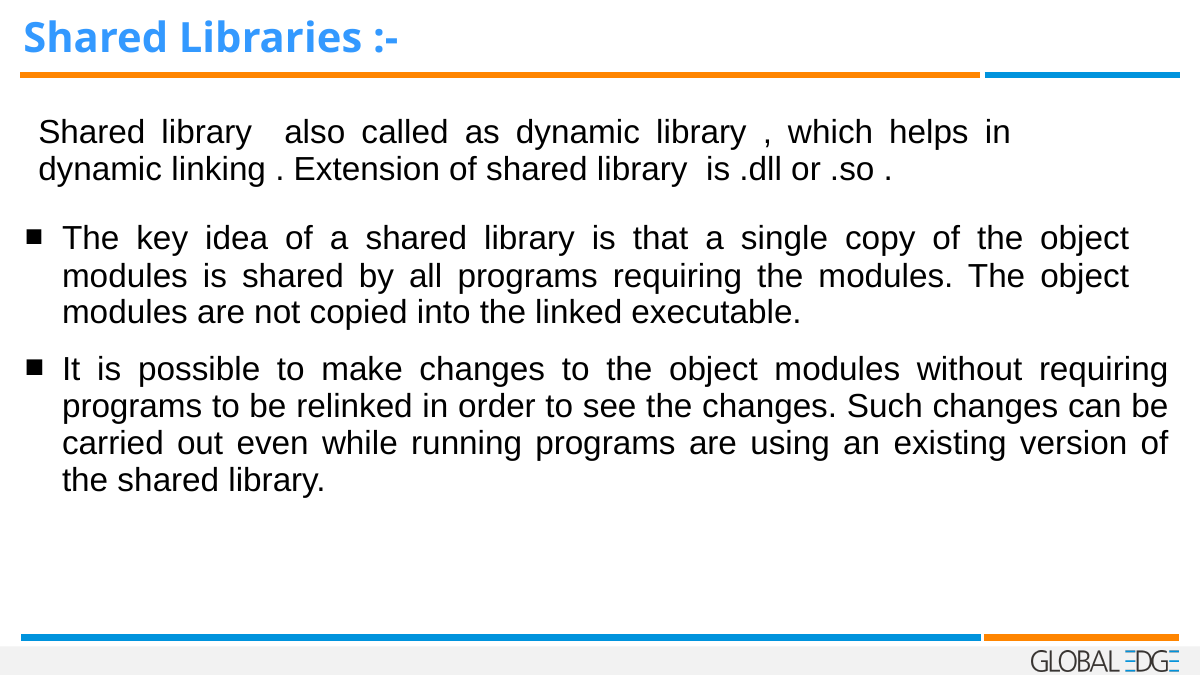

# Shared Libraries :-
Shared library also called as dynamic library , which helps in dynamic linking . Extension of shared library is .dll or .so .
The key idea of a shared library is that a single copy of the object modules is shared by all programs requiring the modules. The object modules are not copied into the linked executable.
It is possible to make changes to the object modules without requiring programs to be relinked in order to see the changes. Such changes can be carried out even while running programs are using an existing version of the shared library.